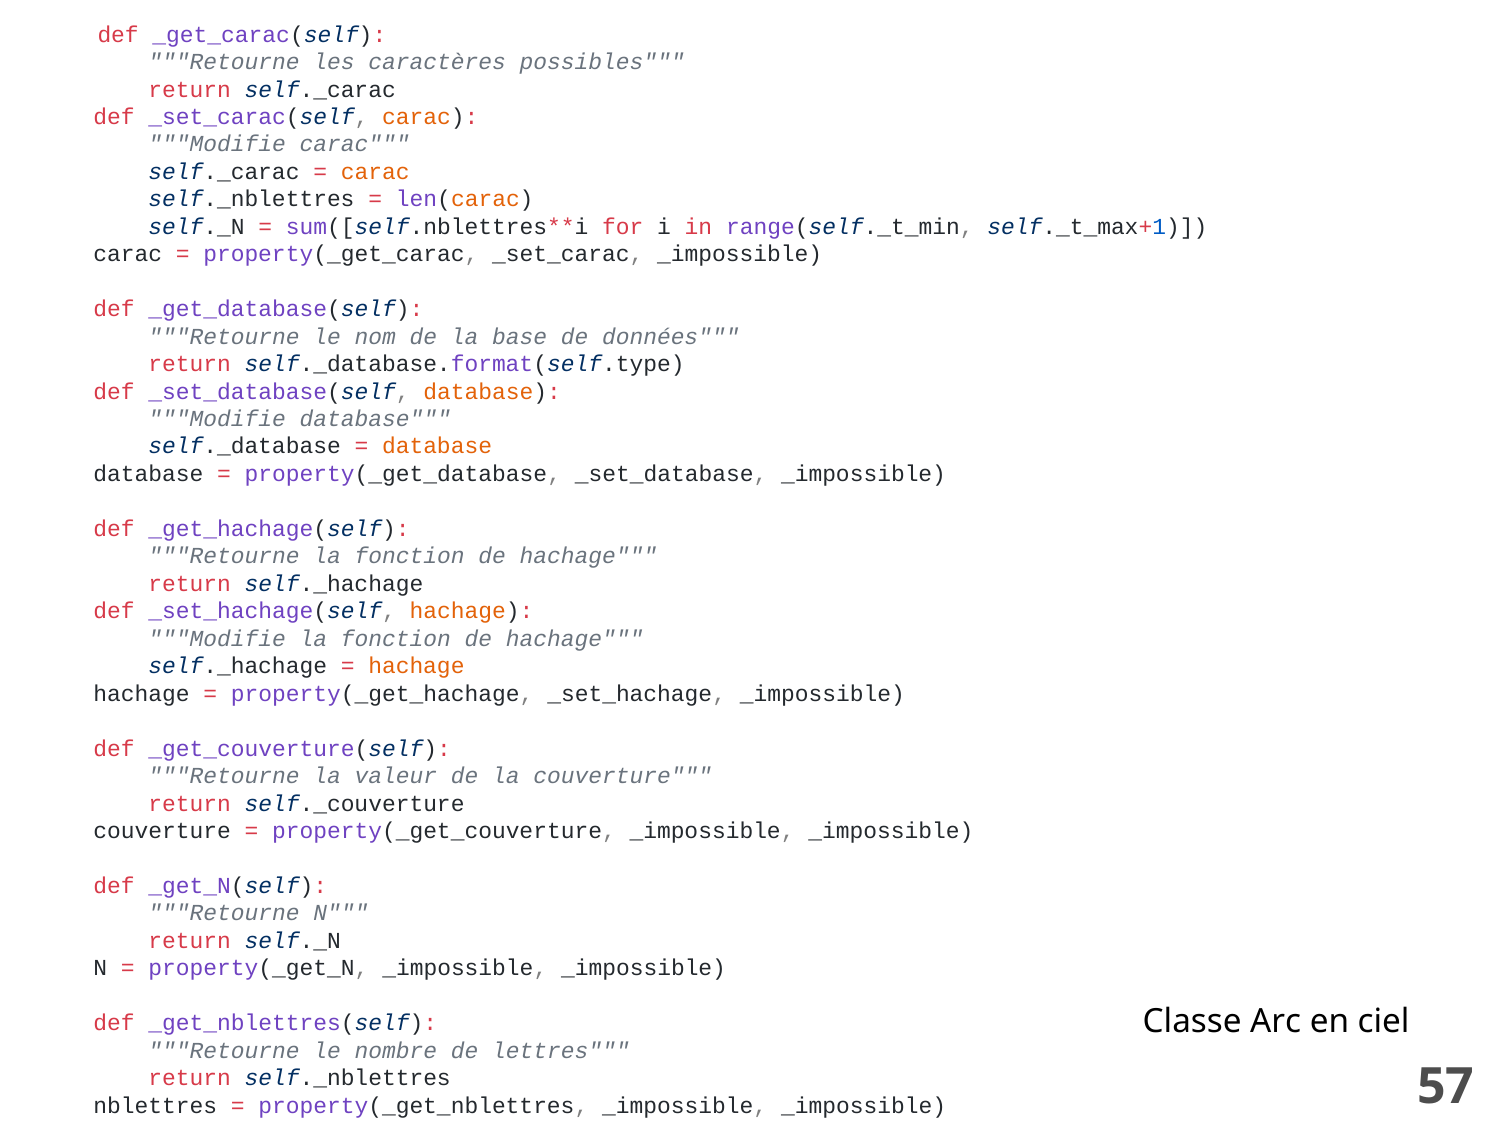

def _get_carac(self):
 """Retourne les caractères possibles"""
 return self._carac
 def _set_carac(self, carac):
 """Modifie carac"""
 self._carac = carac
 self._nblettres = len(carac)
 self._N = sum([self.nblettres**i for i in range(self._t_min, self._t_max+1)])
 carac = property(_get_carac, _set_carac, _impossible)
 def _get_database(self):
 """Retourne le nom de la base de données"""
 return self._database.format(self.type)
 def _set_database(self, database):
 """Modifie database"""
 self._database = database
 database = property(_get_database, _set_database, _impossible)
 def _get_hachage(self):
 """Retourne la fonction de hachage"""
 return self._hachage
 def _set_hachage(self, hachage):
 """Modifie la fonction de hachage"""
 self._hachage = hachage
 hachage = property(_get_hachage, _set_hachage, _impossible)
 def _get_couverture(self):
 """Retourne la valeur de la couverture"""
 return self._couverture
 couverture = property(_get_couverture, _impossible, _impossible)
 def _get_N(self):
 """Retourne N"""
 return self._N
 N = property(_get_N, _impossible, _impossible)
 def _get_nblettres(self):
 """Retourne le nombre de lettres"""
 return self._nblettres
 nblettres = property(_get_nblettres, _impossible, _impossible)
Classe Arc en ciel